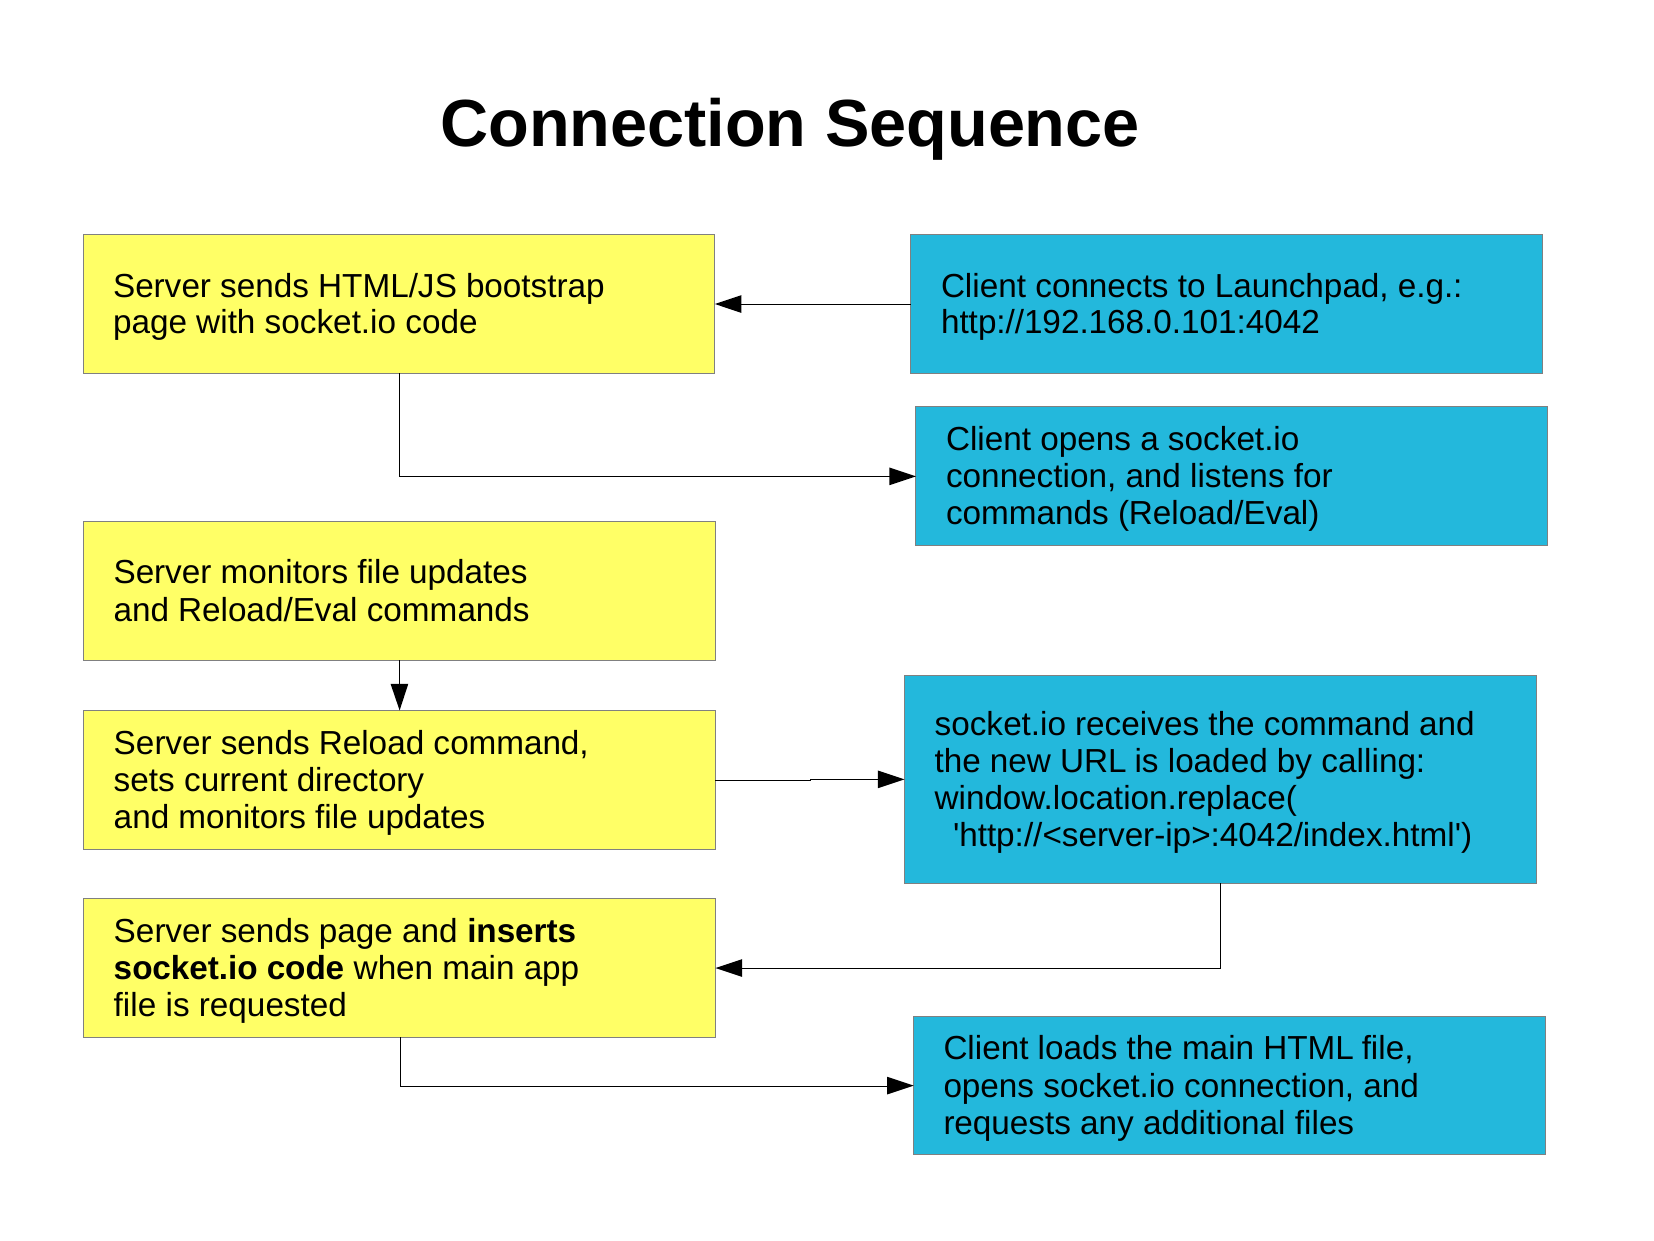

Connection Sequence
Server sends HTML/JS bootstrap
page with socket.io code
Client connects to Launchpad, e.g.:
http://192.168.0.101:4042
Client opens a socket.io
connection, and listens for
commands (Reload/Eval)
Server monitors file updates
and Reload/Eval commands
socket.io receives the command and
the new URL is loaded by calling:
window.location.replace(
 'http://<server-ip>:4042/index.html')
Server sends Reload command,
sets current directory
and monitors file updates
Server sends page and inserts
socket.io code when main app
file is requested
Client loads the main HTML file,
opens socket.io connection, and
requests any additional files